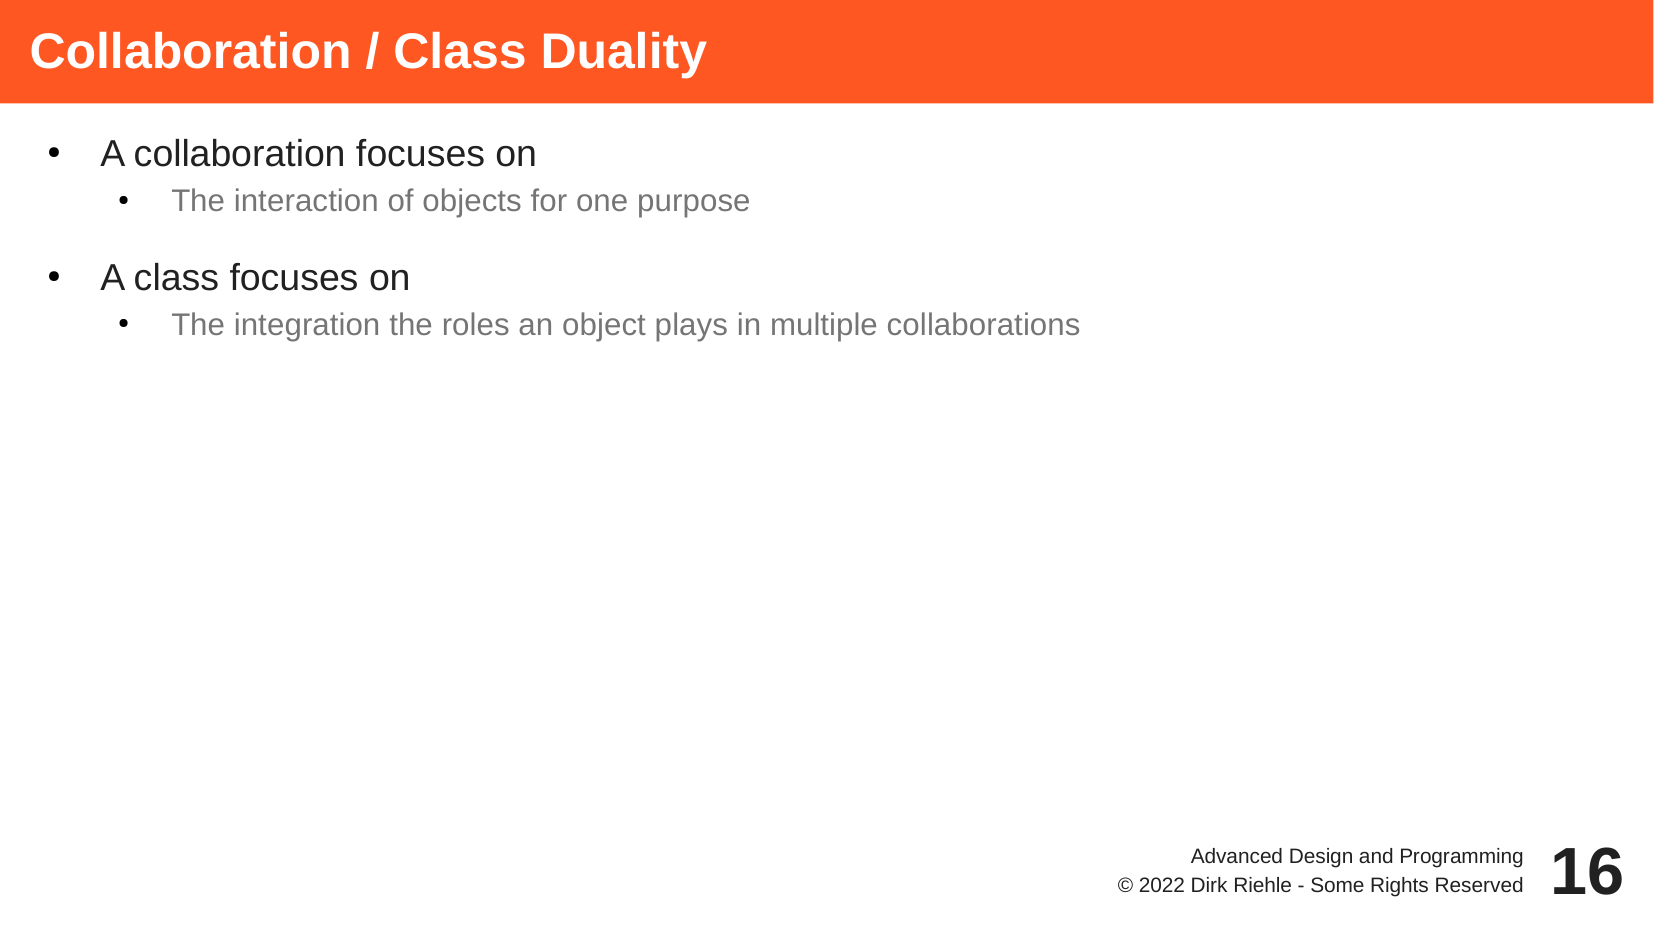

# Collaboration / Class Duality
A collaboration focuses on
The interaction of objects for one purpose
A class focuses on
The integration the roles an object plays in multiple collaborations
Advanced Design and Programming
16
© 2022 Dirk Riehle - Some Rights Reserved